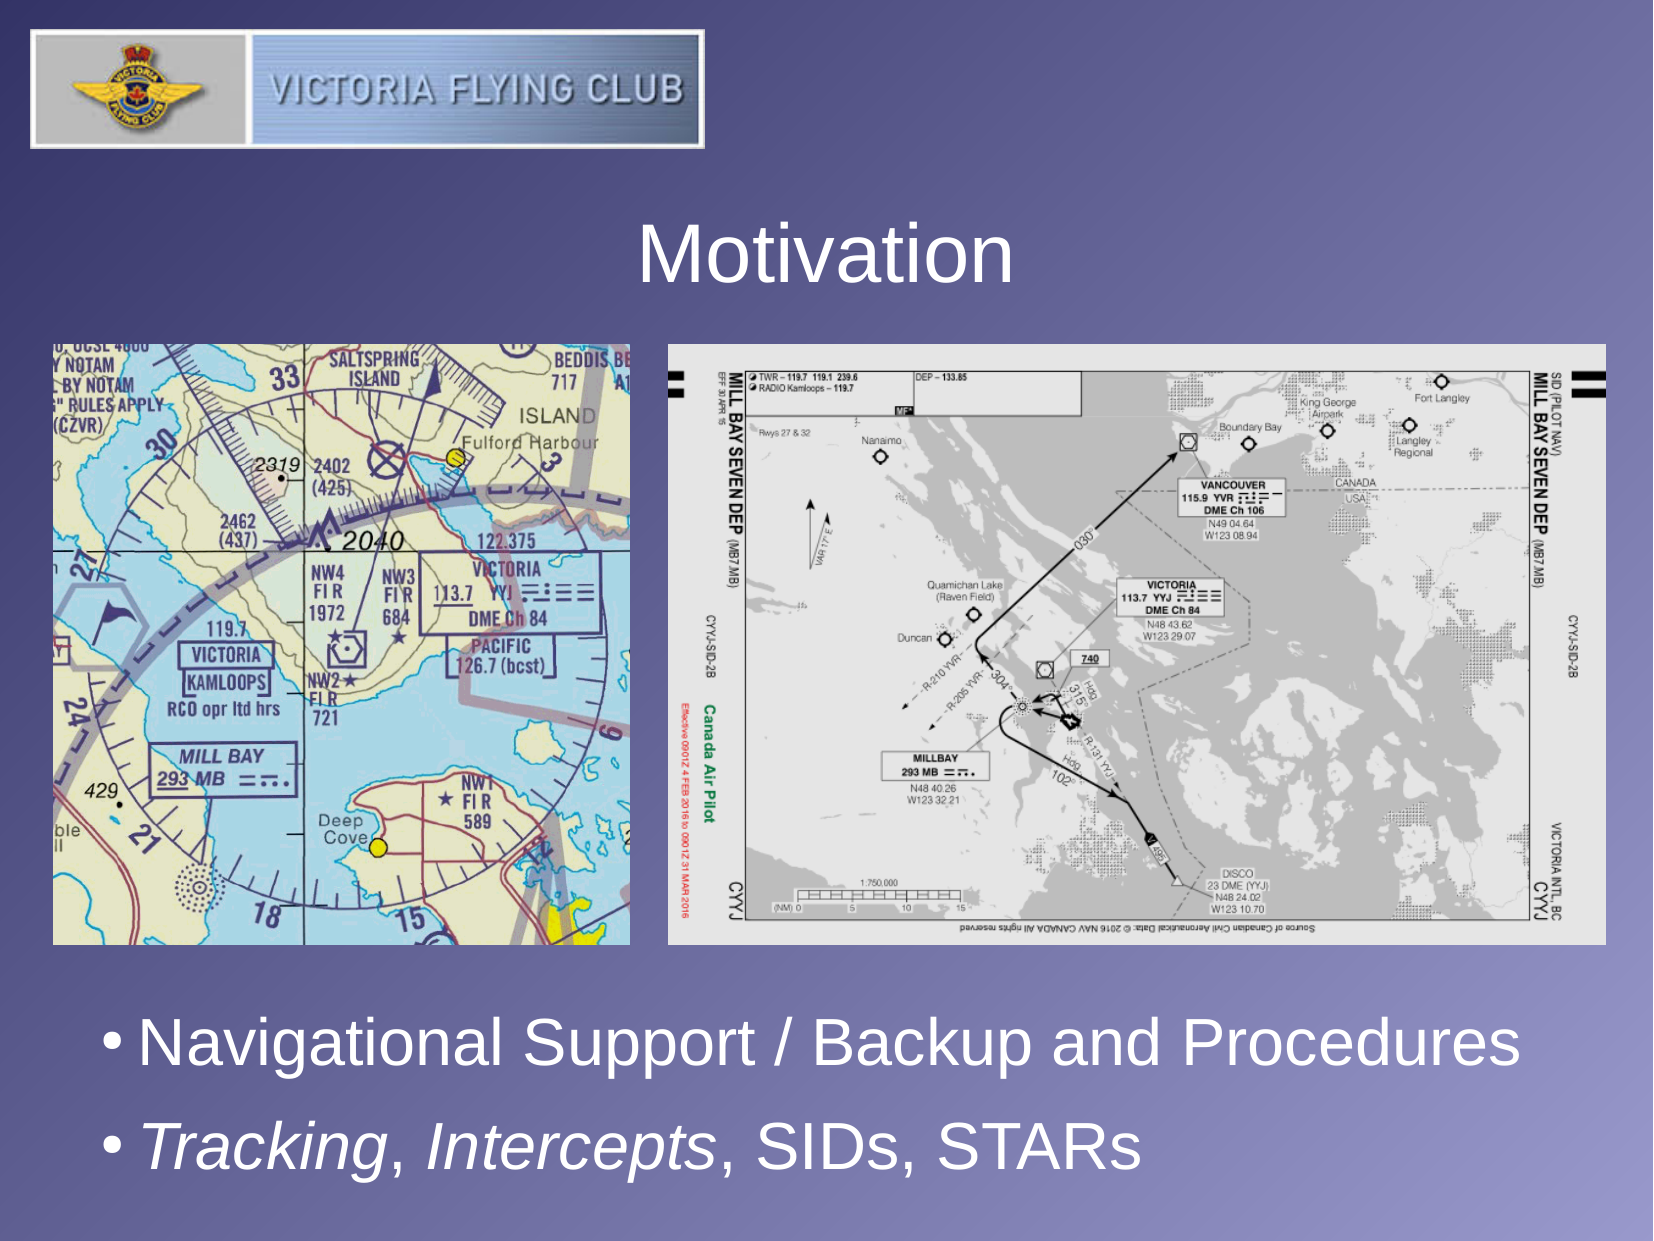

# Motivation
Navigational Support / Backup and Procedures
Tracking, Intercepts, SIDs, STARs